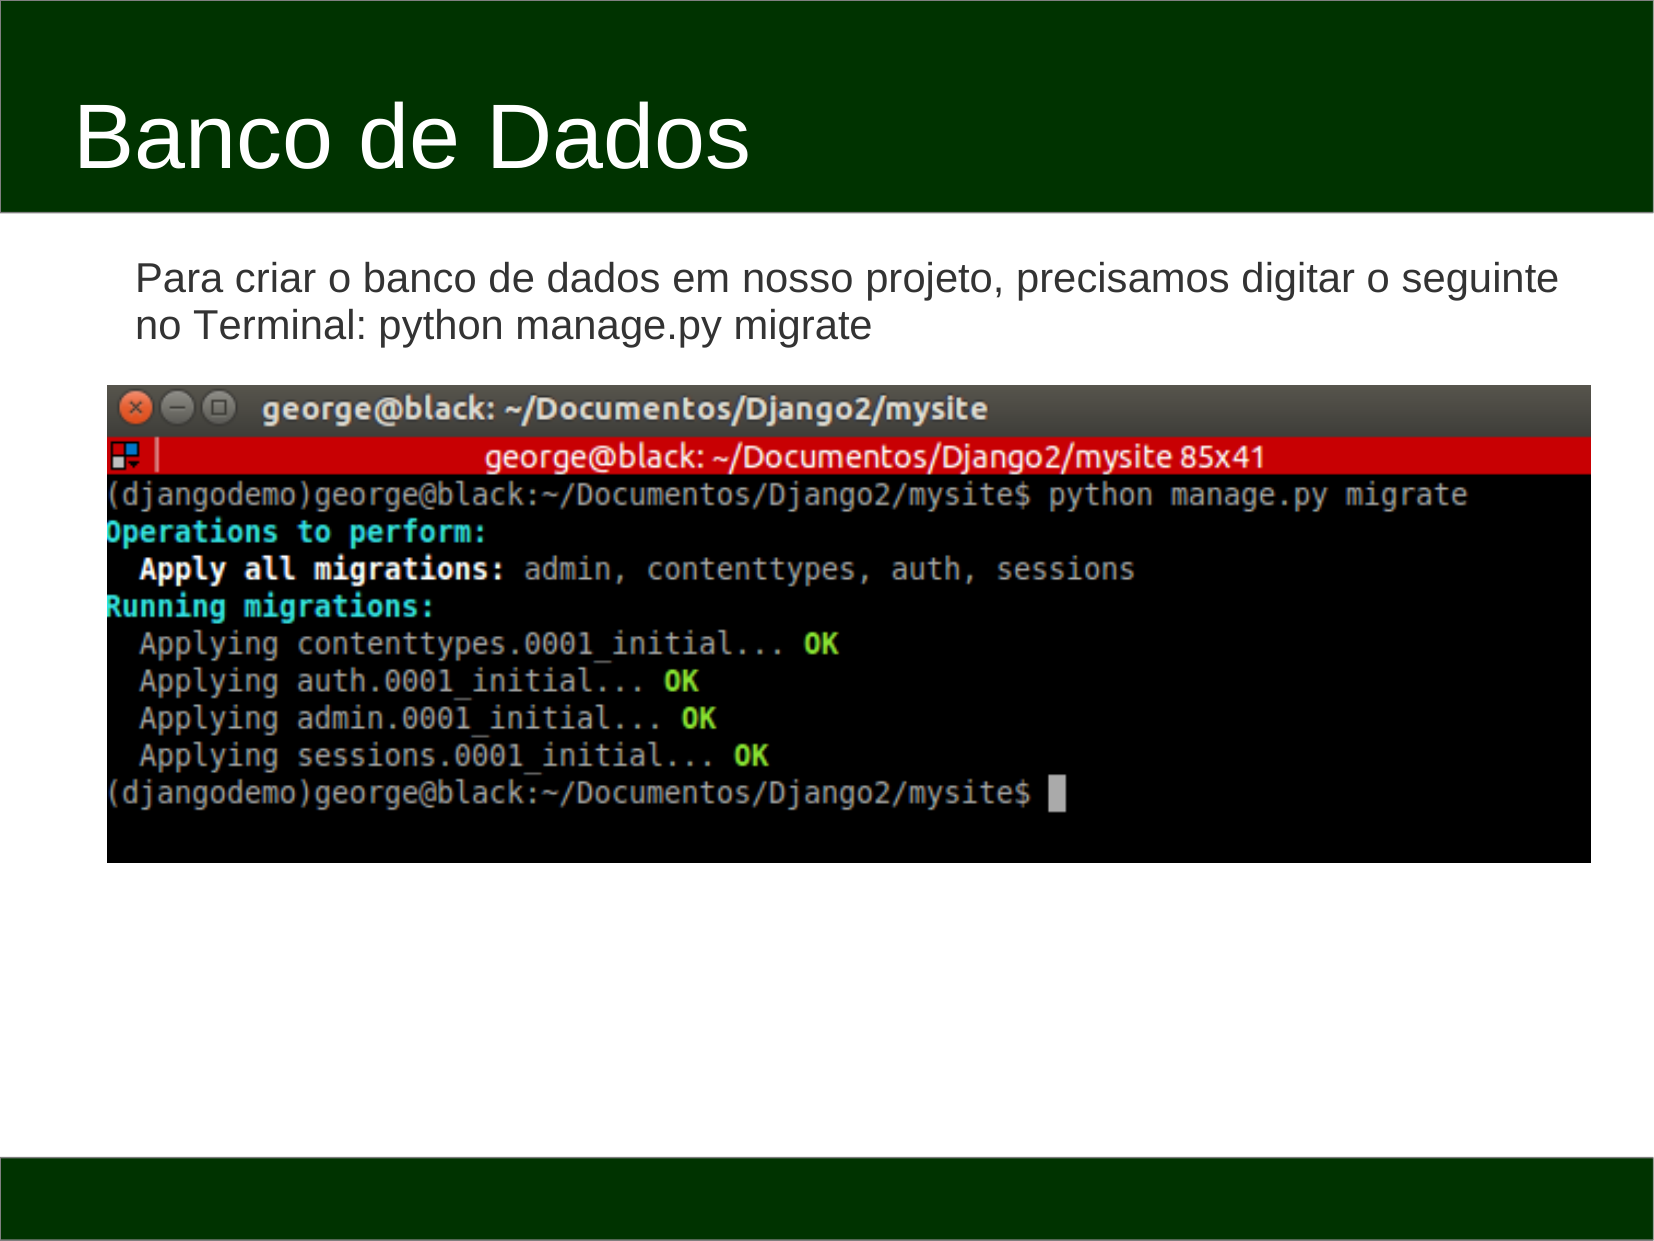

Banco de Dados
Para criar o banco de dados em nosso projeto, precisamos digitar o seguinte no Terminal: python manage.py migrate